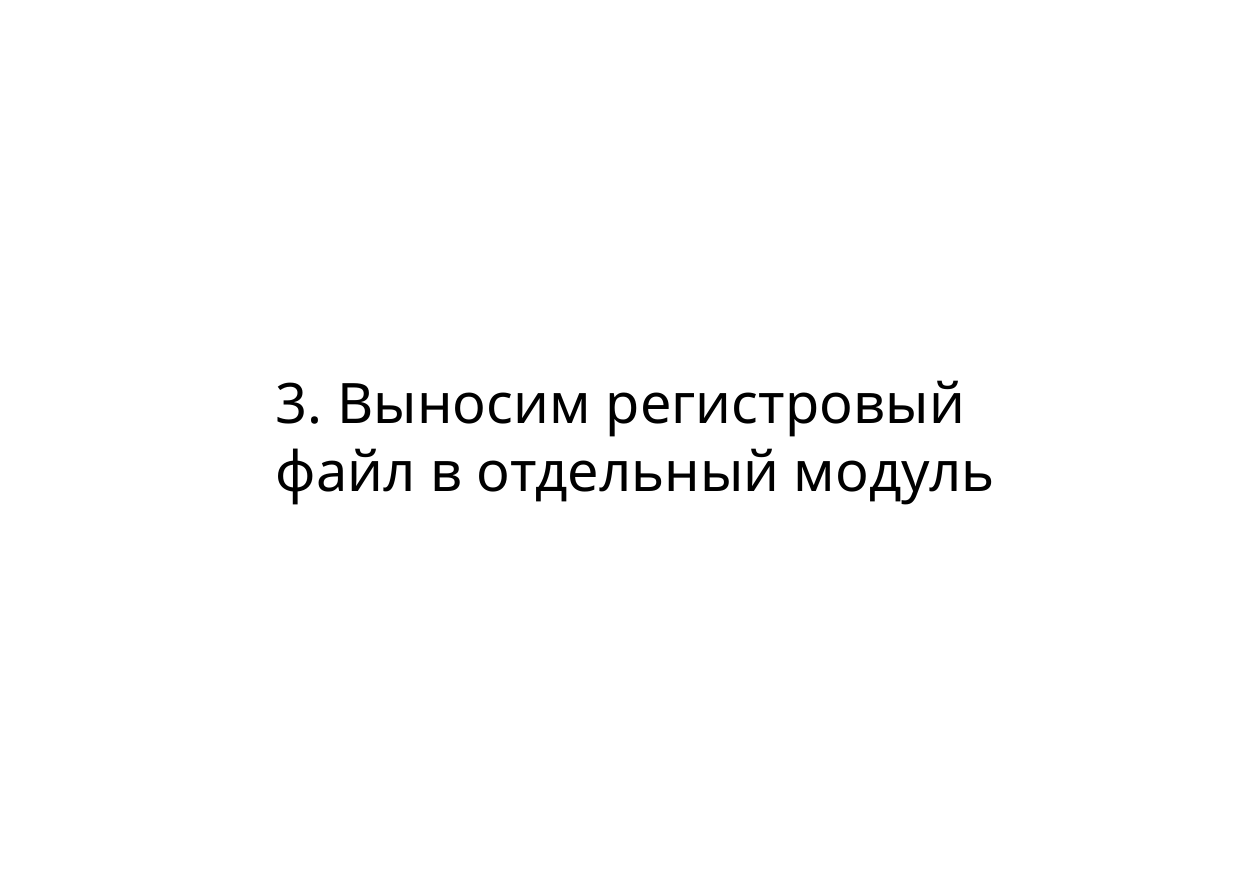

# 3. Выносим регистровый файл в отдельный модуль